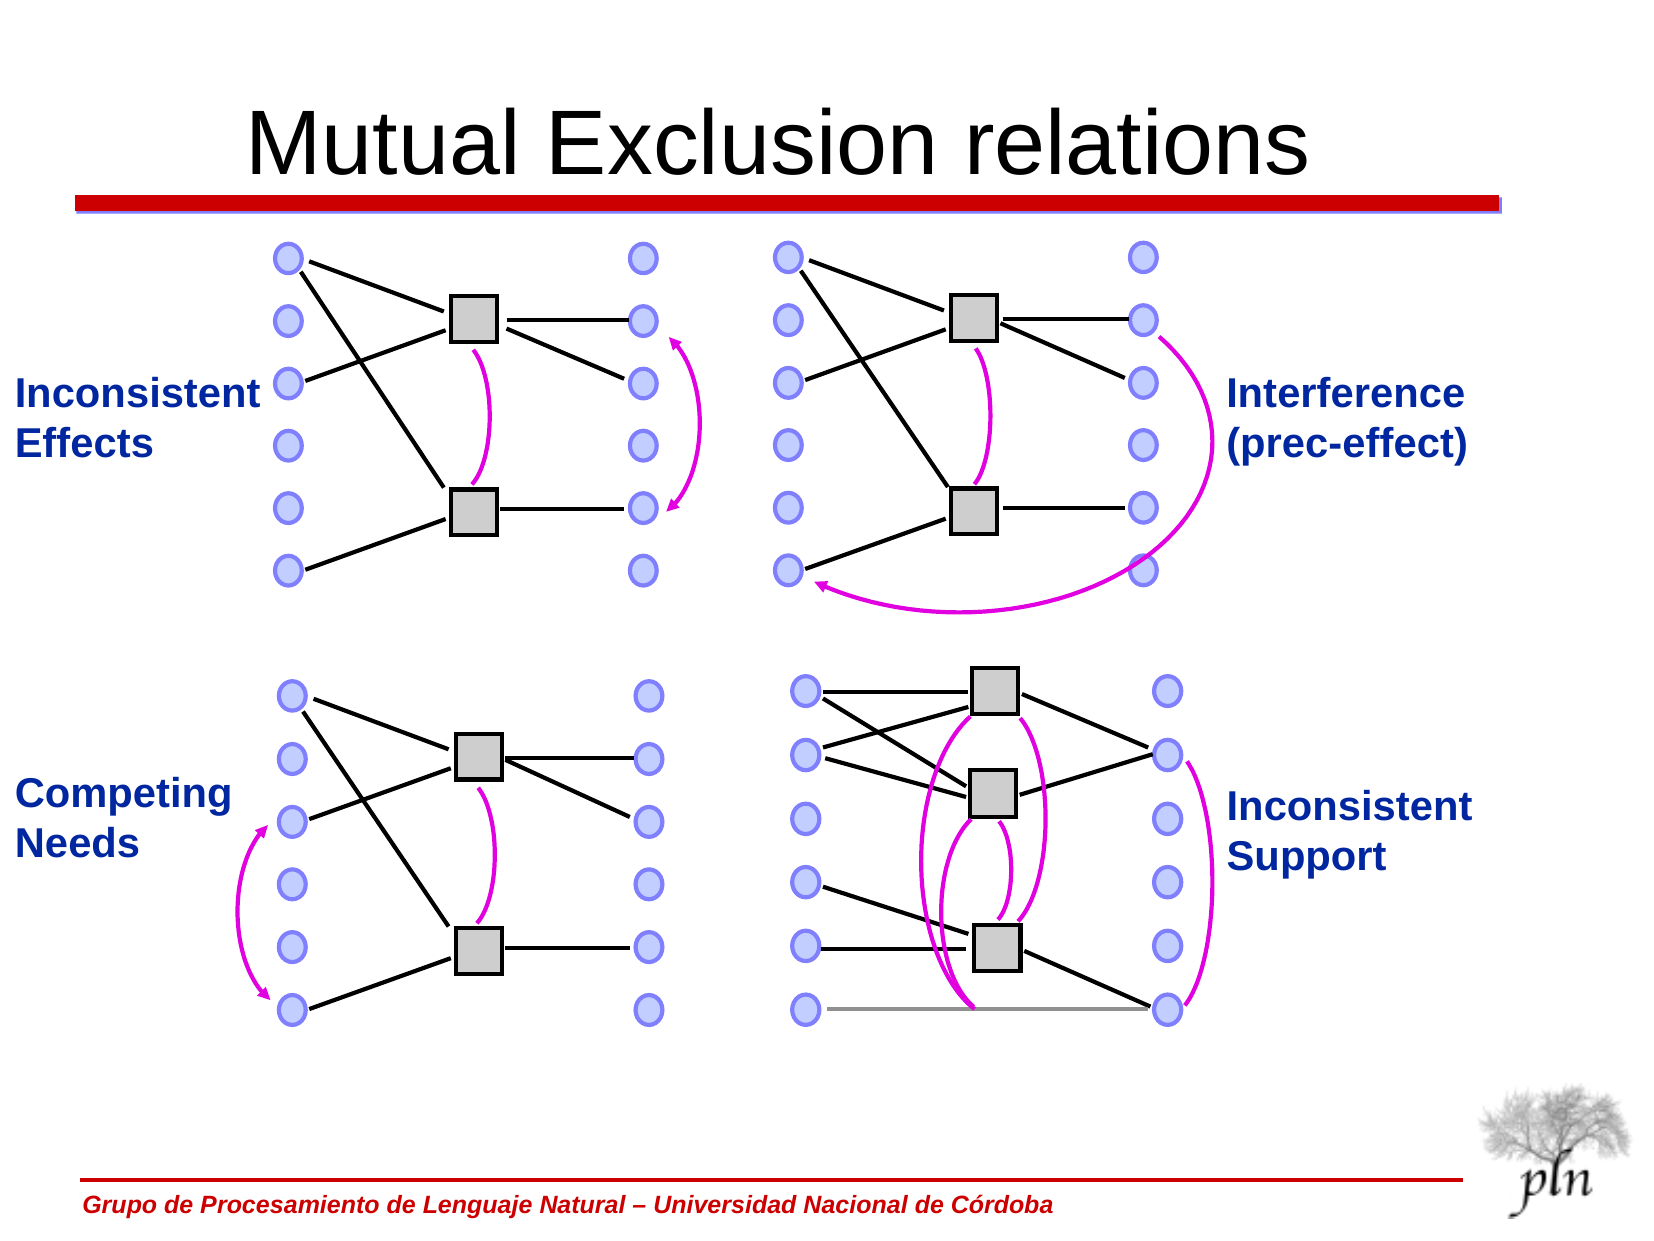

# Mutual Exclusion relations
Inconsistent
Effects
Interference
(prec-effect)
Competing
Needs
Inconsistent
Support